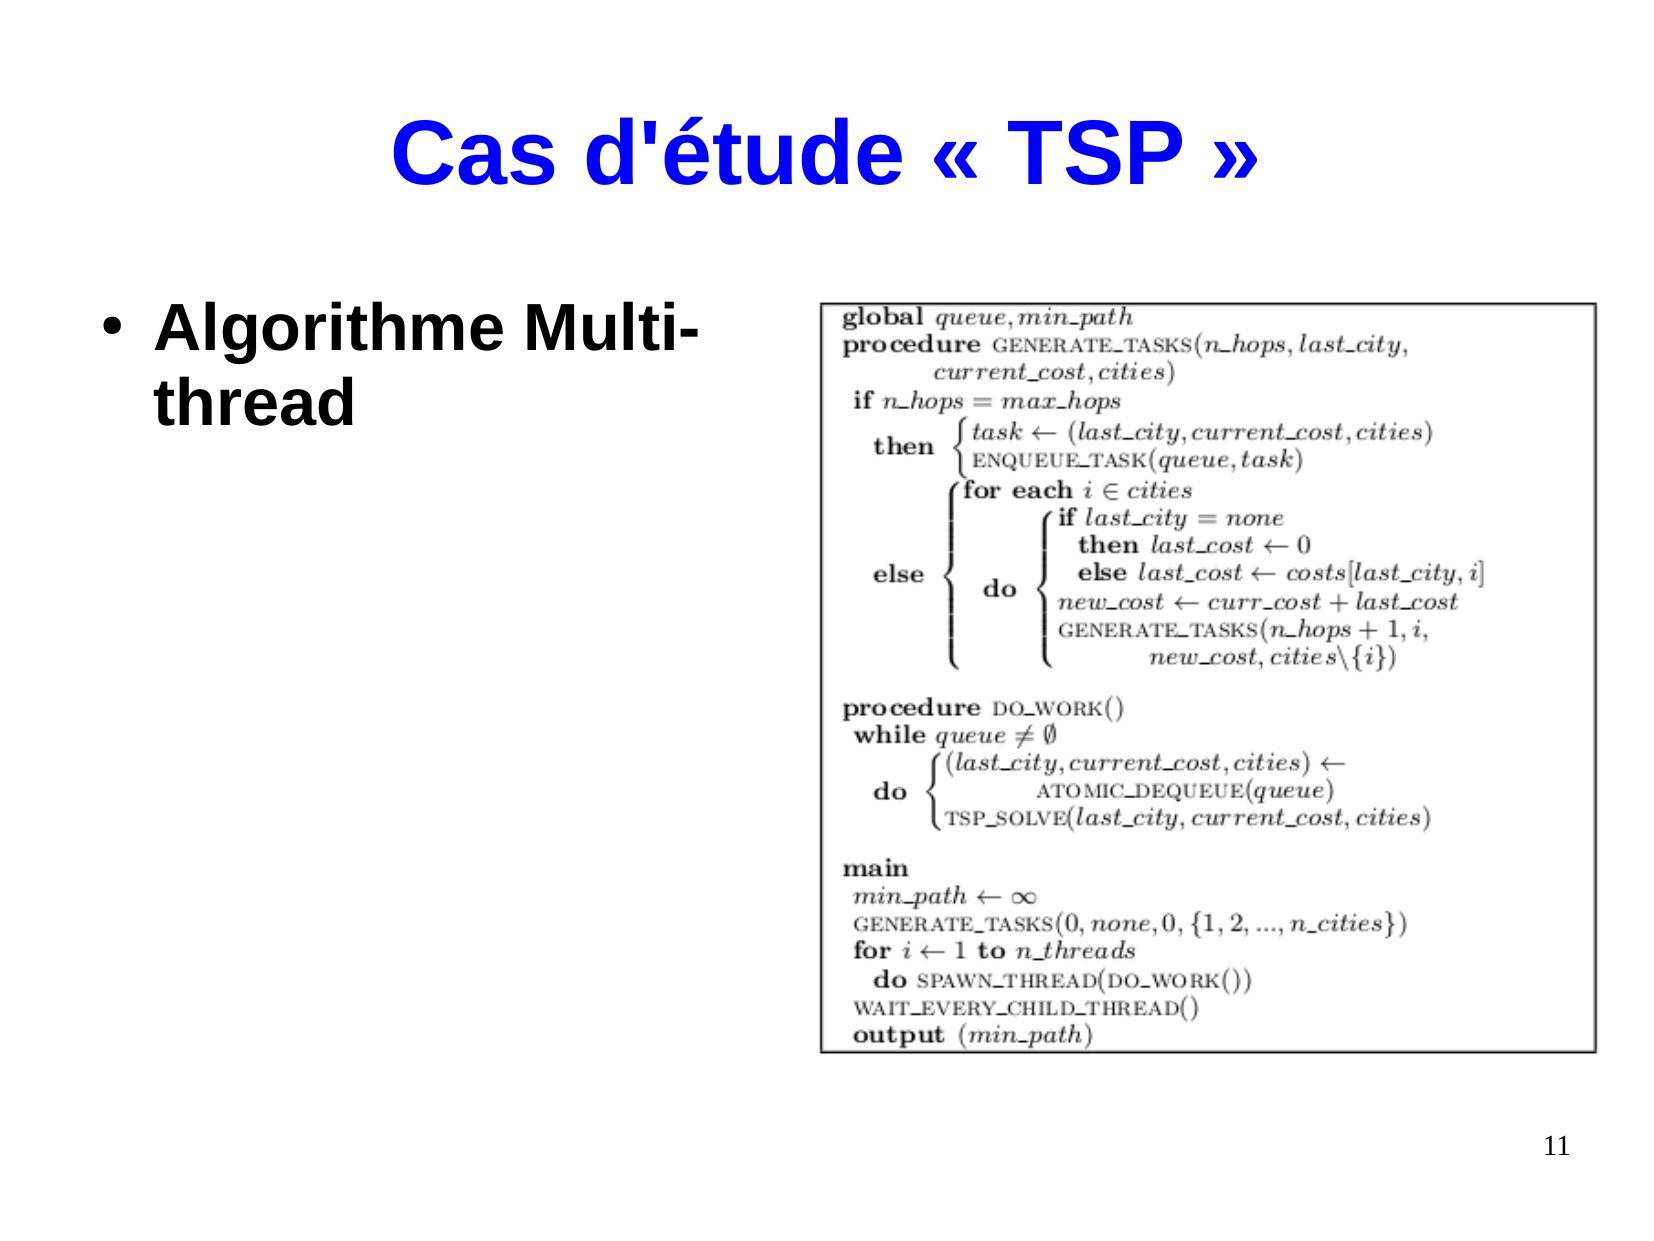

# Cas d'étude « TSP »
Algorithme Multi-thread
11